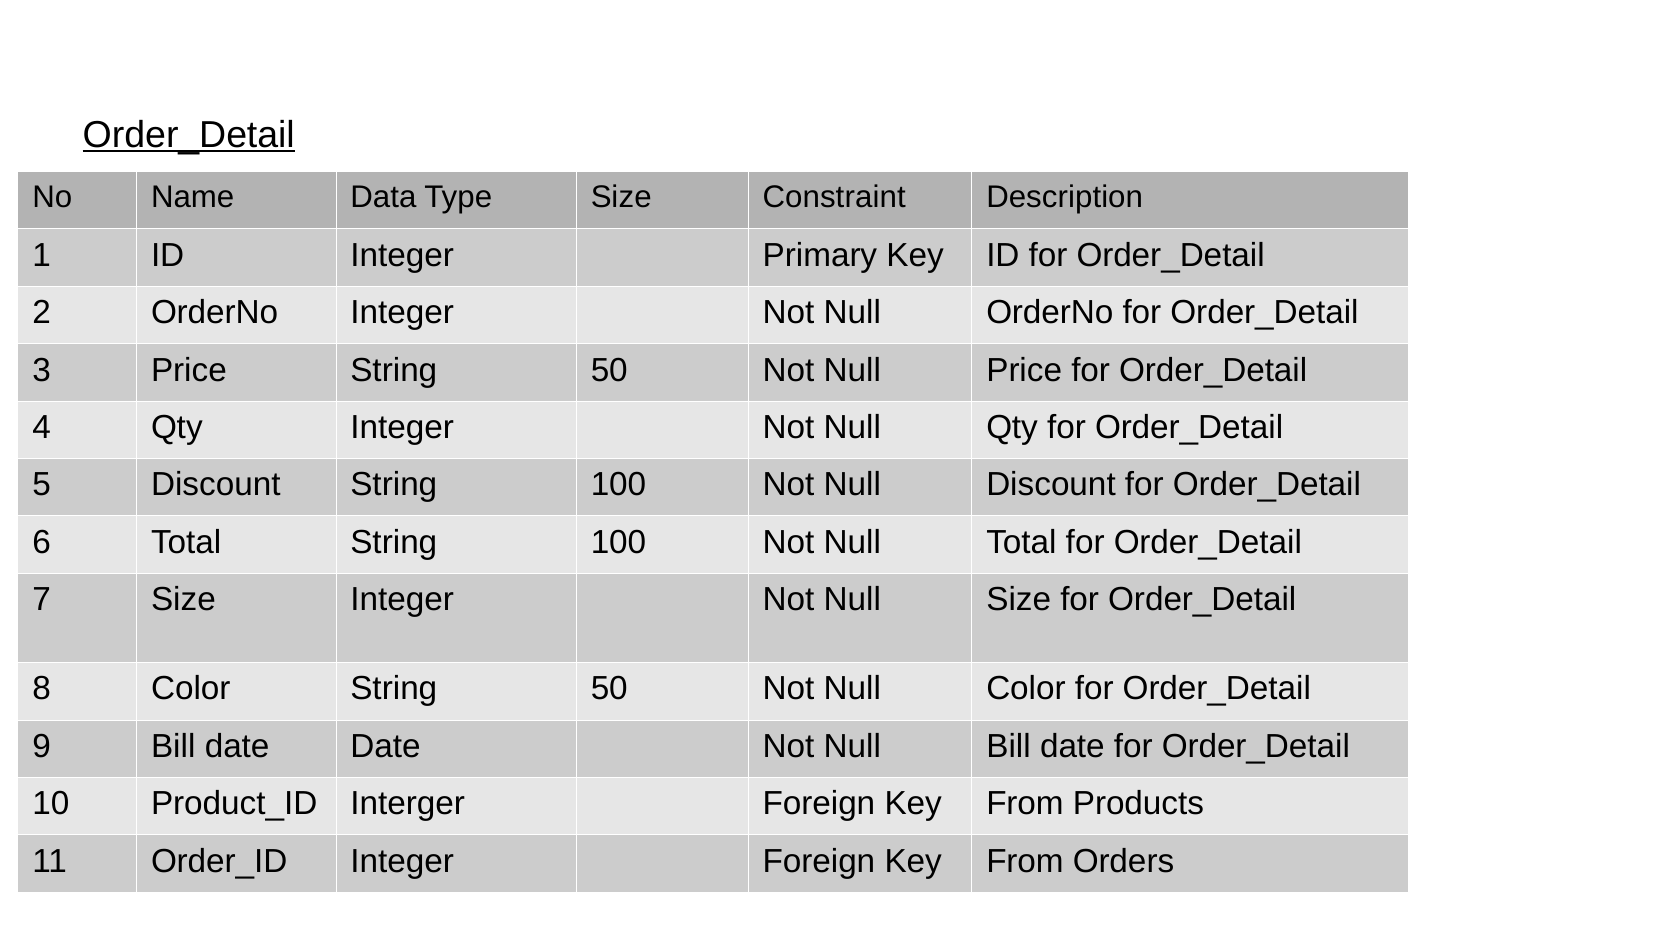

# Order_Detail
| No | Name | Data Type | Size | Constraint | Description |
| --- | --- | --- | --- | --- | --- |
| 1 | ID | Integer | | Primary Key | ID for Order\_Detail |
| 2 | OrderNo | Integer | | Not Null | OrderNo for Order\_Detail |
| 3 | Price | String | 50 | Not Null | Price for Order\_Detail |
| 4 | Qty | Integer | | Not Null | Qty for Order\_Detail |
| 5 | Discount | String | 100 | Not Null | Discount for Order\_Detail |
| 6 | Total | String | 100 | Not Null | Total for Order\_Detail |
| 7 | Size | Integer | | Not Null | Size for Order\_Detail |
| 8 | Color | String | 50 | Not Null | Color for Order\_Detail |
| 9 | Bill date | Date | | Not Null | Bill date for Order\_Detail |
| 10 | Product\_ID | Interger | | Foreign Key | From Products |
| 11 | Order\_ID | Integer | | Foreign Key | From Orders |